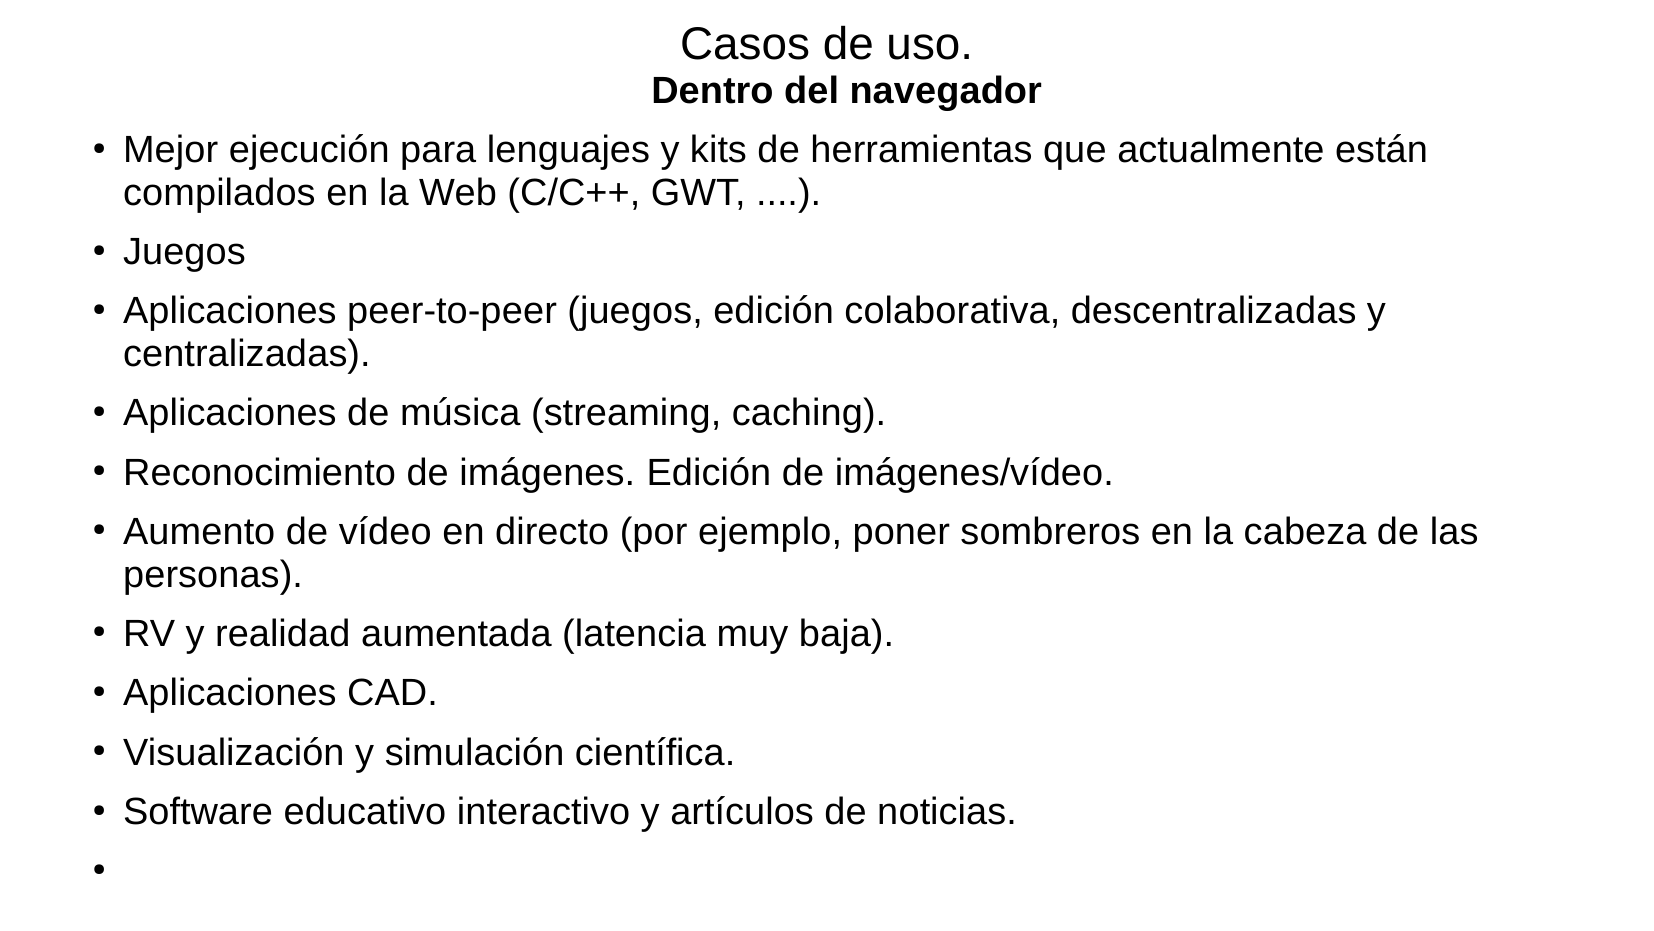

# Casos de uso.
Dentro del navegador
Mejor ejecución para lenguajes y kits de herramientas que actualmente están compilados en la Web (C/C++, GWT, ....).
Juegos
Aplicaciones peer-to-peer (juegos, edición colaborativa, descentralizadas y centralizadas).
Aplicaciones de música (streaming, caching).
Reconocimiento de imágenes. Edición de imágenes/vídeo.
Aumento de vídeo en directo (por ejemplo, poner sombreros en la cabeza de las personas).
RV y realidad aumentada (latencia muy baja).
Aplicaciones CAD.
Visualización y simulación científica.
Software educativo interactivo y artículos de noticias.